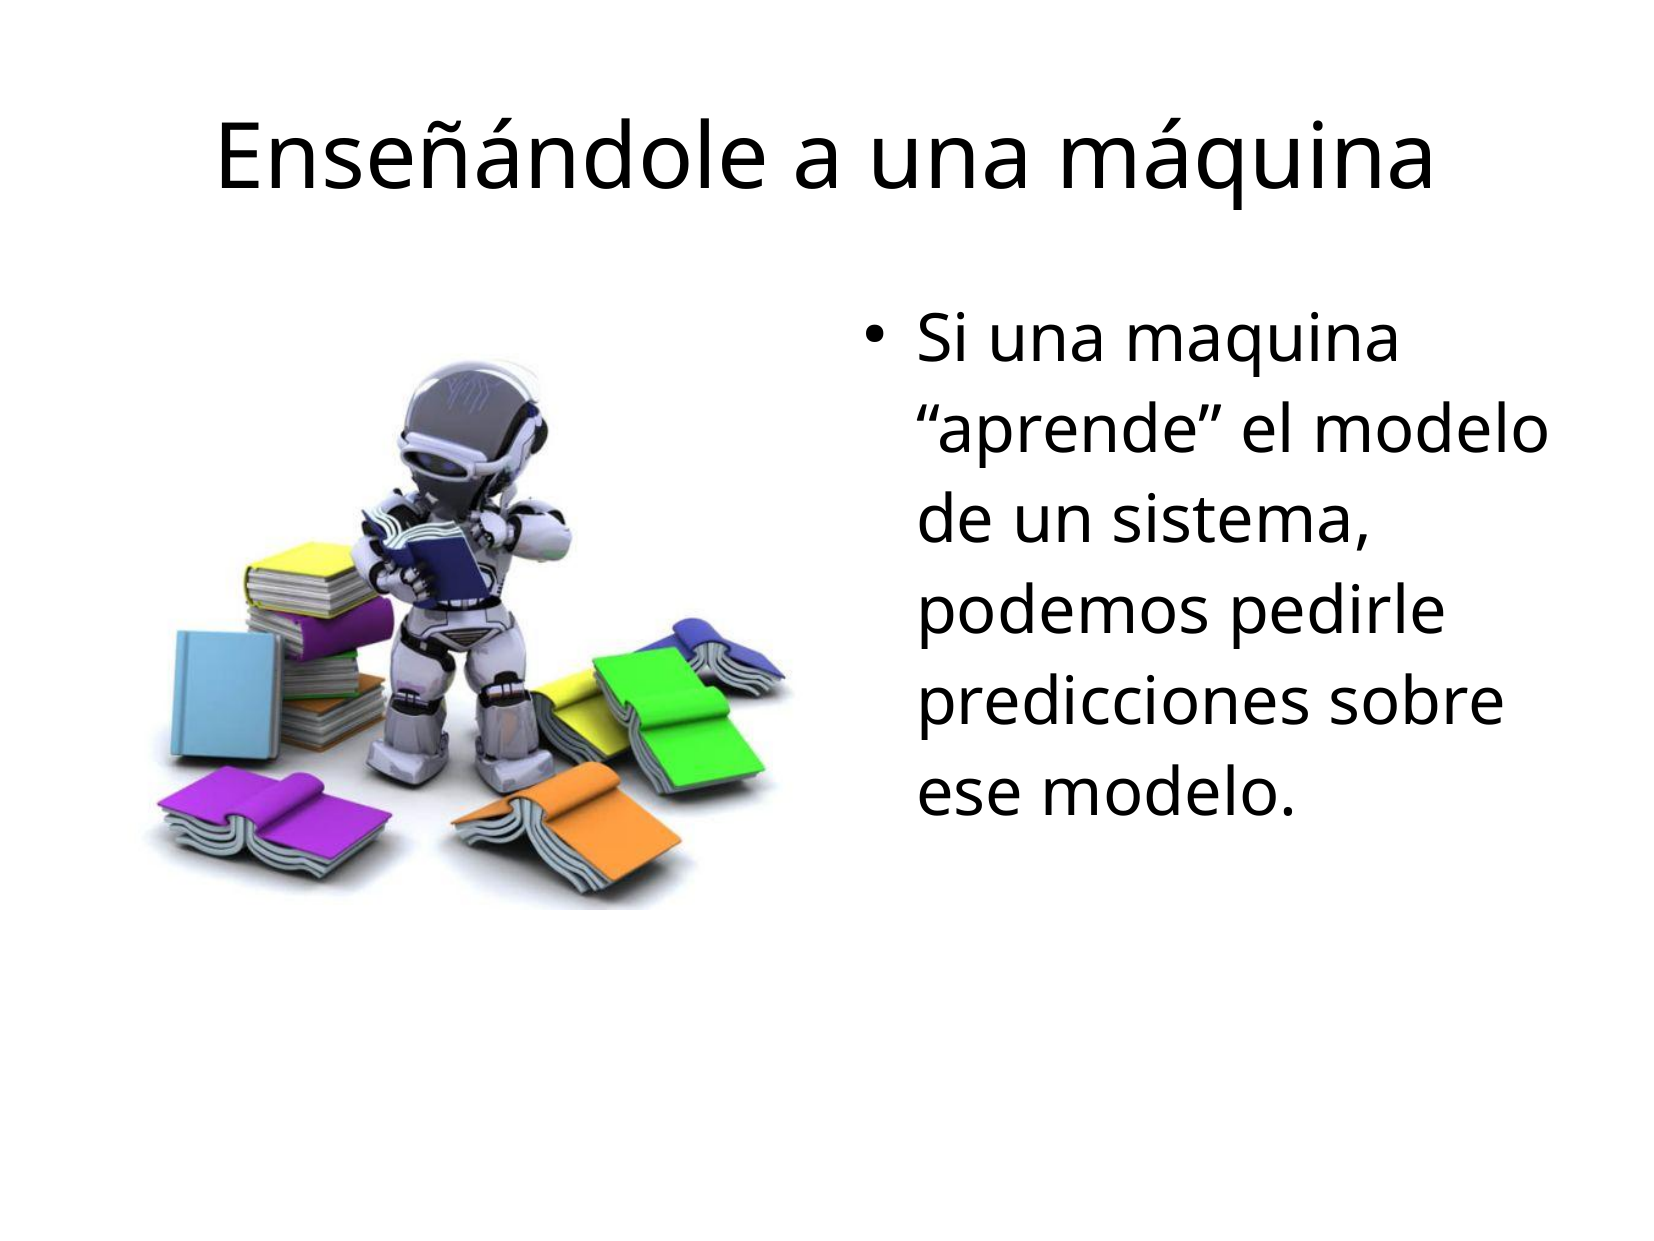

# Enseñándole a una máquina
Si una maquina “aprende” el modelo de un sistema, podemos pedirle predicciones sobre ese modelo.